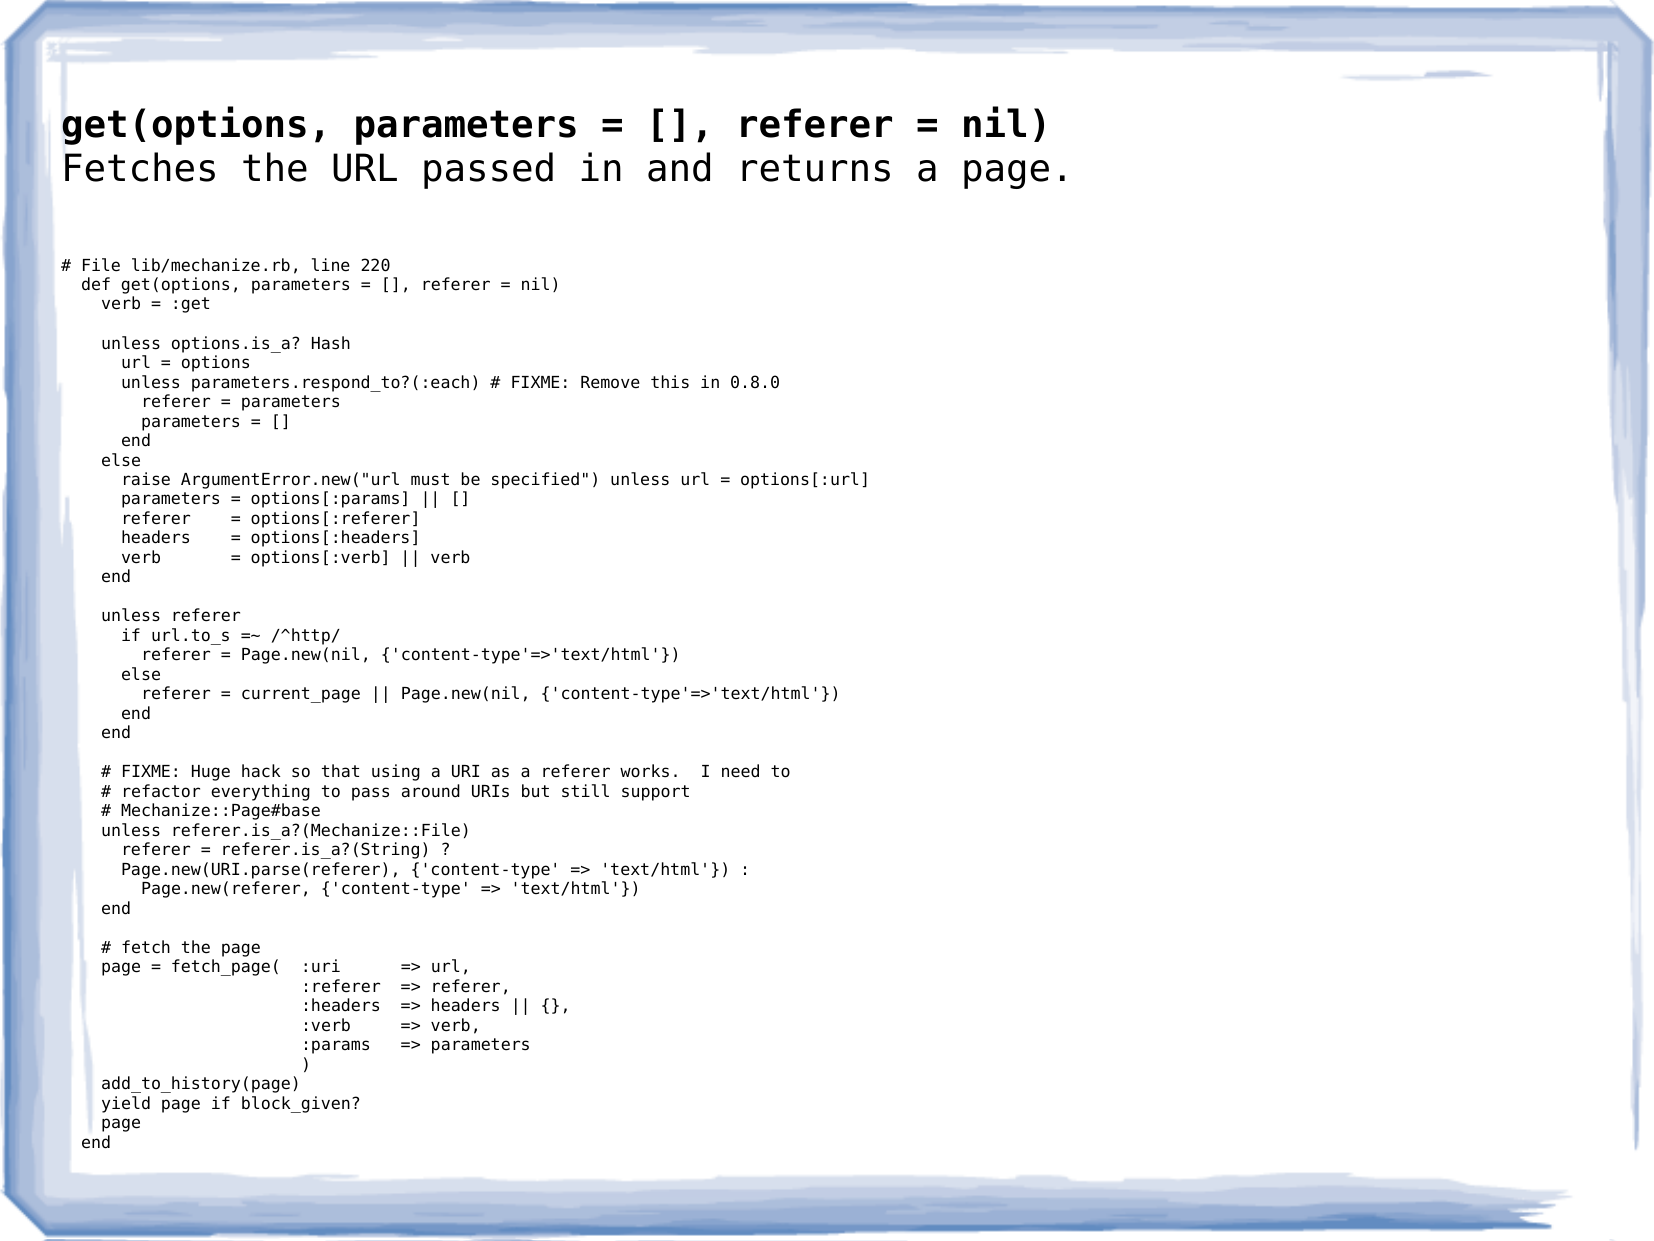

# get(options, parameters = [], referer = nil)
Fetches the URL passed in and returns a page.
# File lib/mechanize.rb, line 220
 def get(options, parameters = [], referer = nil)
 verb = :get
 unless options.is_a? Hash
 url = options
 unless parameters.respond_to?(:each) # FIXME: Remove this in 0.8.0
 referer = parameters
 parameters = []
 end
 else
 raise ArgumentError.new("url must be specified") unless url = options[:url]
 parameters = options[:params] || []
 referer = options[:referer]
 headers = options[:headers]
 verb = options[:verb] || verb
 end
 unless referer
 if url.to_s =~ /^http/
 referer = Page.new(nil, {'content-type'=>'text/html'})
 else
 referer = current_page || Page.new(nil, {'content-type'=>'text/html'})
 end
 end
 # FIXME: Huge hack so that using a URI as a referer works. I need to
 # refactor everything to pass around URIs but still support
 # Mechanize::Page#base
 unless referer.is_a?(Mechanize::File)
 referer = referer.is_a?(String) ?
 Page.new(URI.parse(referer), {'content-type' => 'text/html'}) :
 Page.new(referer, {'content-type' => 'text/html'})
 end
 # fetch the page
 page = fetch_page( :uri => url,
 :referer => referer,
 :headers => headers || {},
 :verb => verb,
 :params => parameters
 )
 add_to_history(page)
 yield page if block_given?
 page
 end